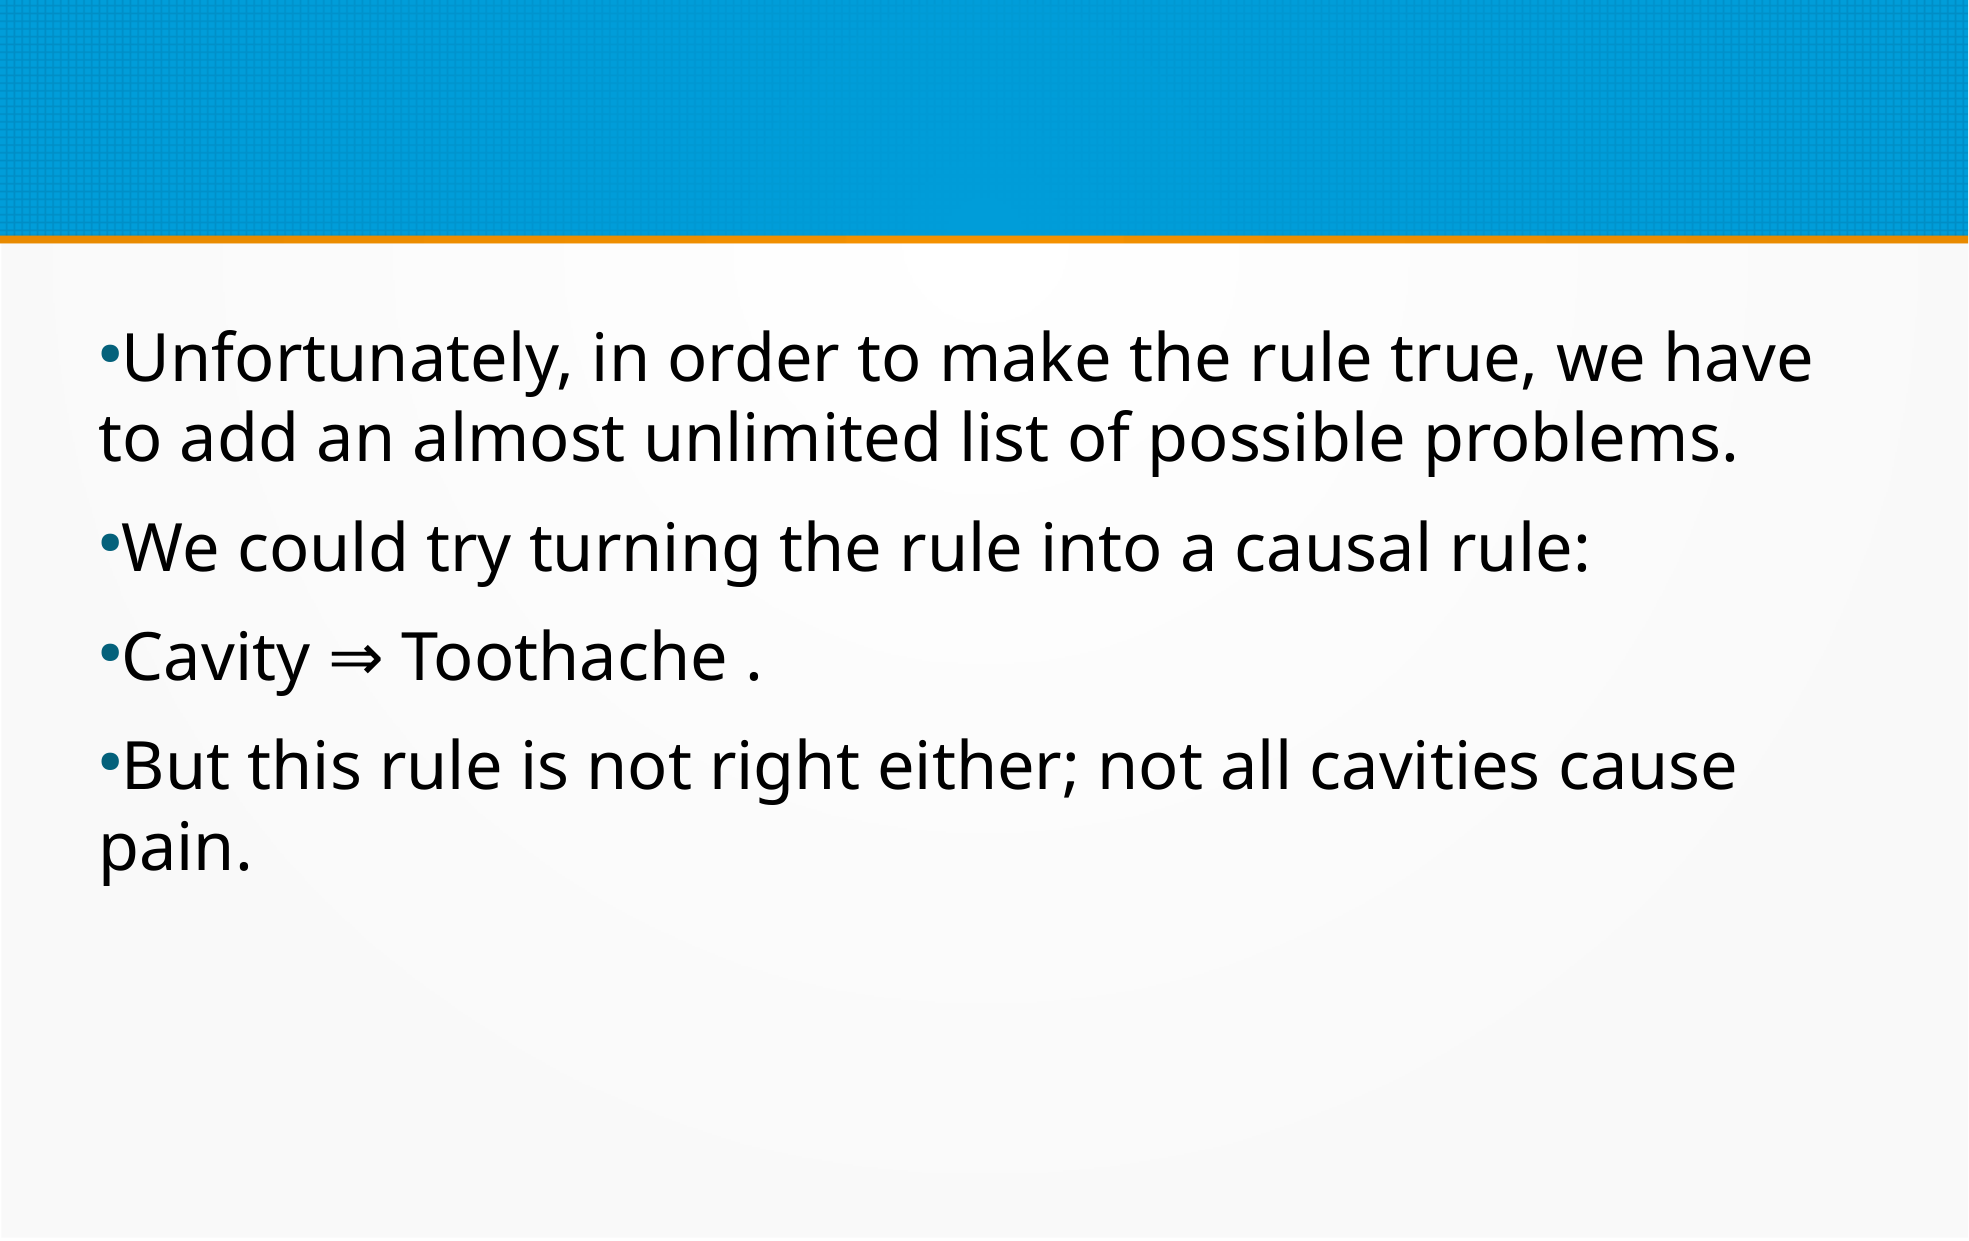

#
Unfortunately, in order to make the rule true, we have to add an almost unlimited list of possible problems.
We could try turning the rule into a causal rule:
Cavity ⇒ Toothache .
But this rule is not right either; not all cavities cause pain.